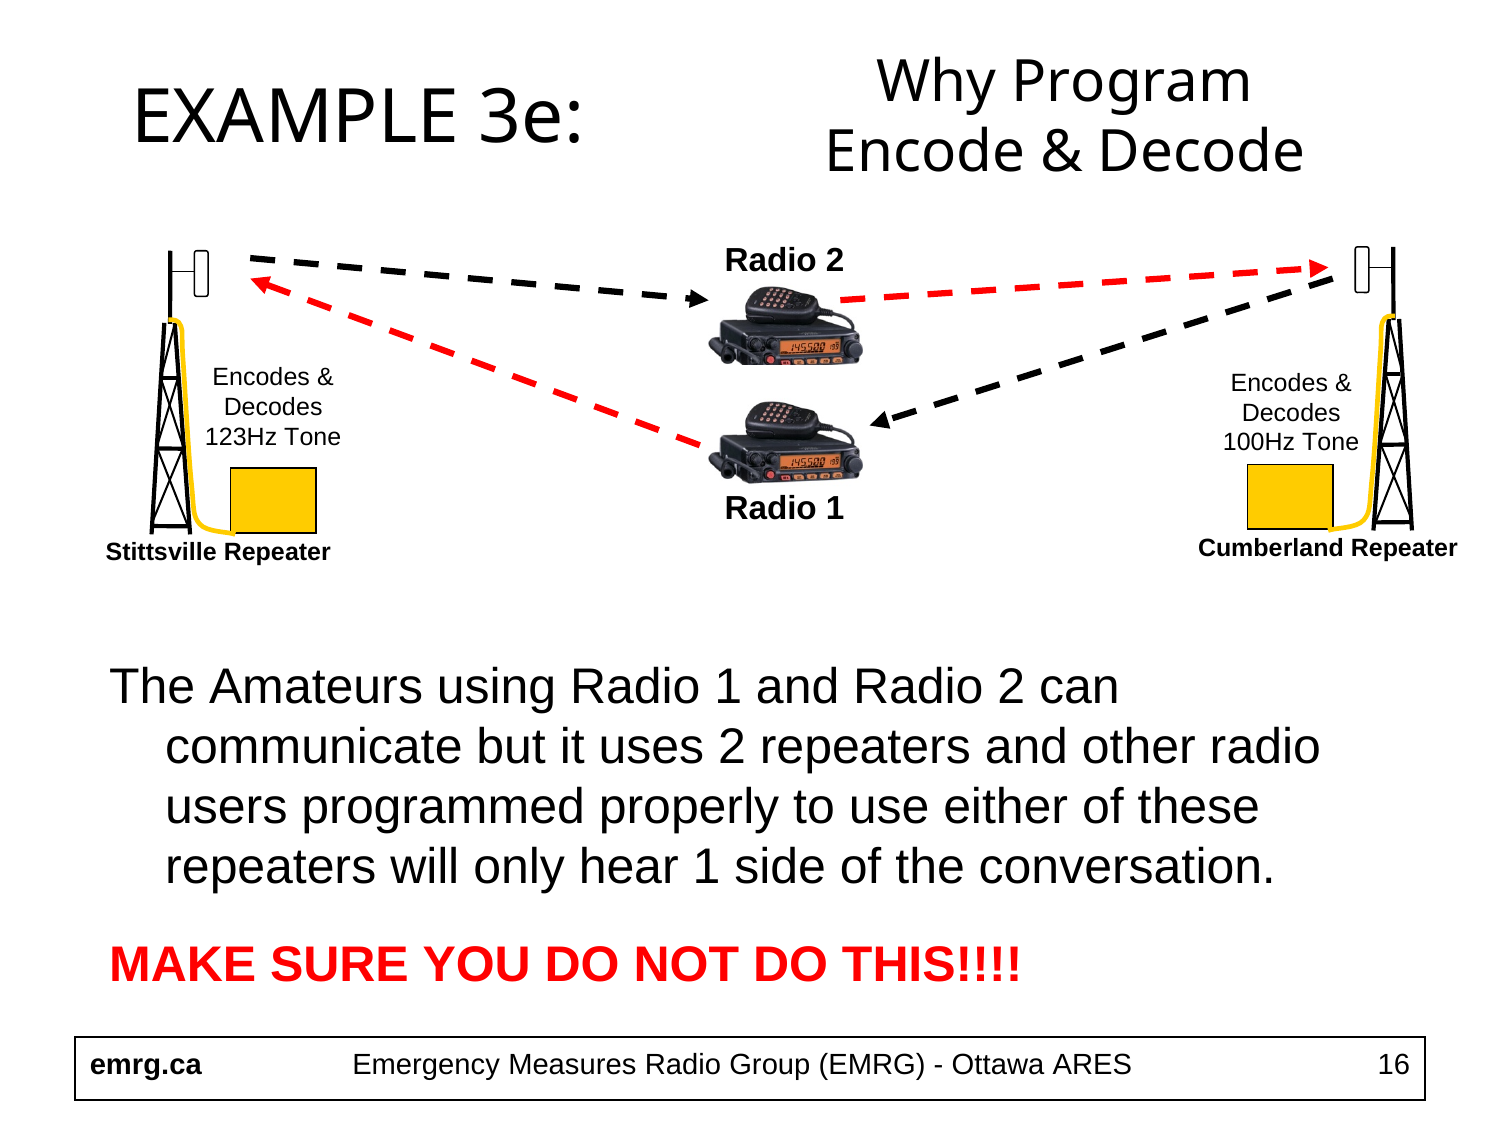

# EXAMPLE 3e:
Why Program
Encode & Decode
Radio 2
Encodes & Decodes 123Hz Tone
Encodes & Decodes 100Hz Tone
Radio 1
Cumberland Repeater
Stittsville Repeater
The Amateurs using Radio 1 and Radio 2 can communicate but it uses 2 repeaters and other radio users programmed properly to use either of these repeaters will only hear 1 side of the conversation.
MAKE SURE YOU DO NOT DO THIS!!!!
Emergency Measures Radio Group (EMRG) - Ottawa ARES